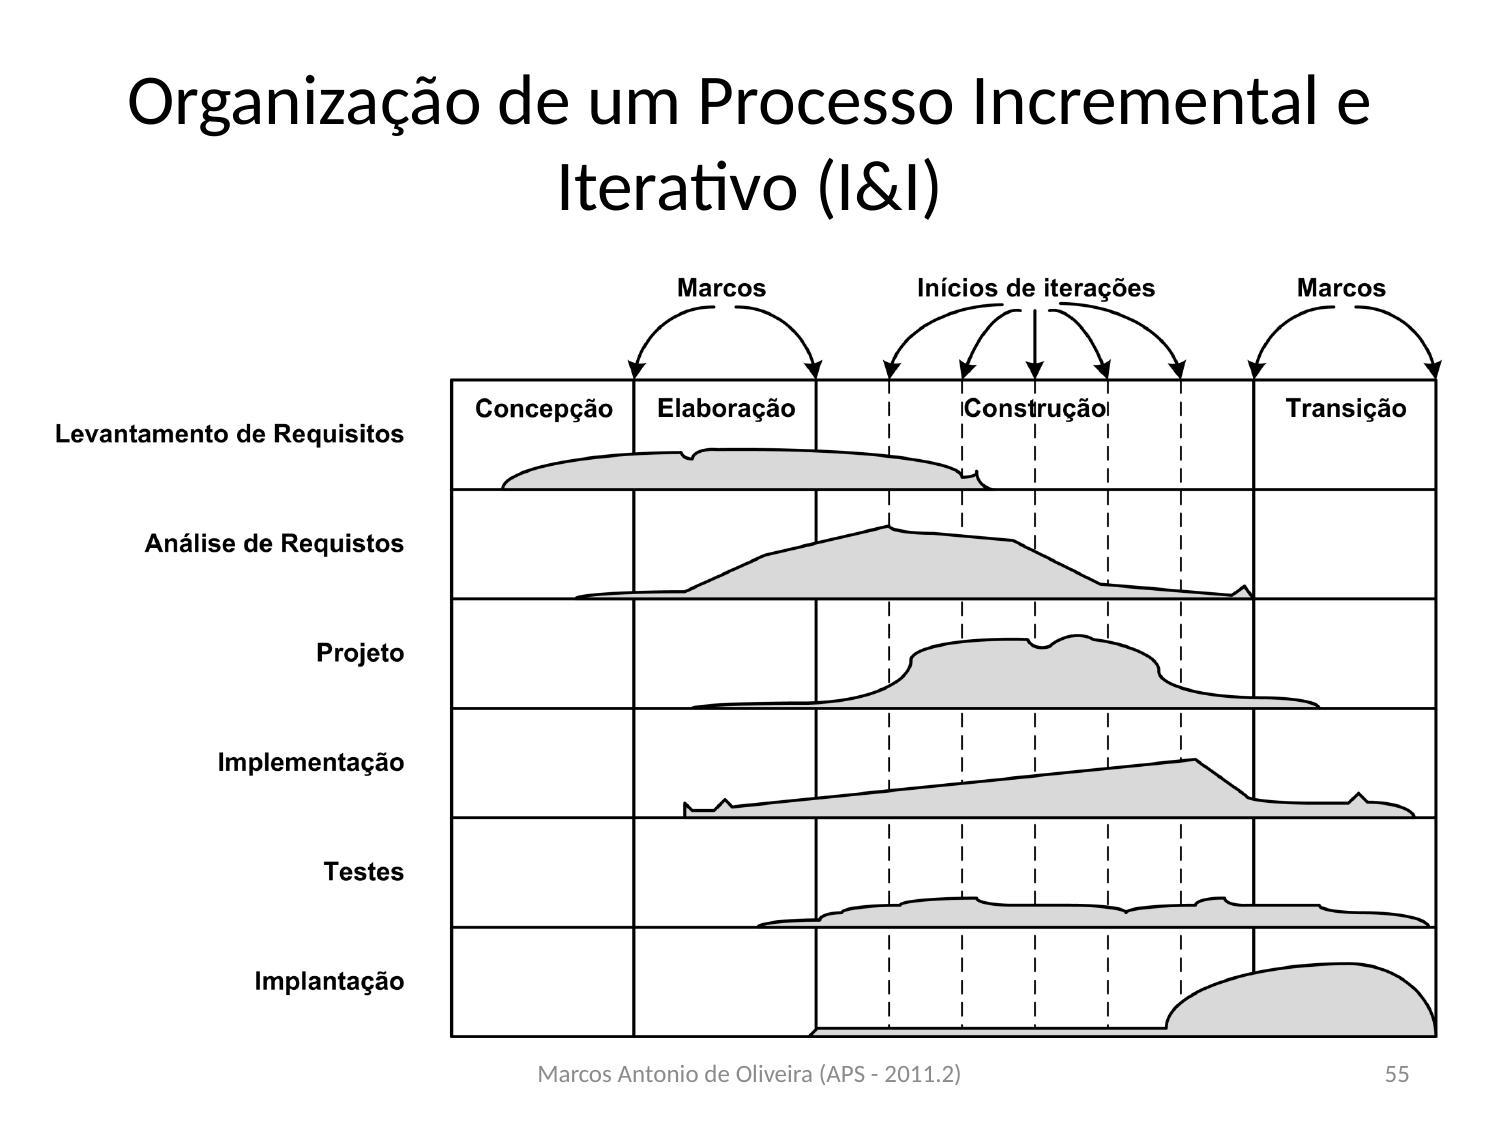

# Organização de um Processo Incremental e Iterativo (I&I)
Marcos Antonio de Oliveira (APS - 2011.2)